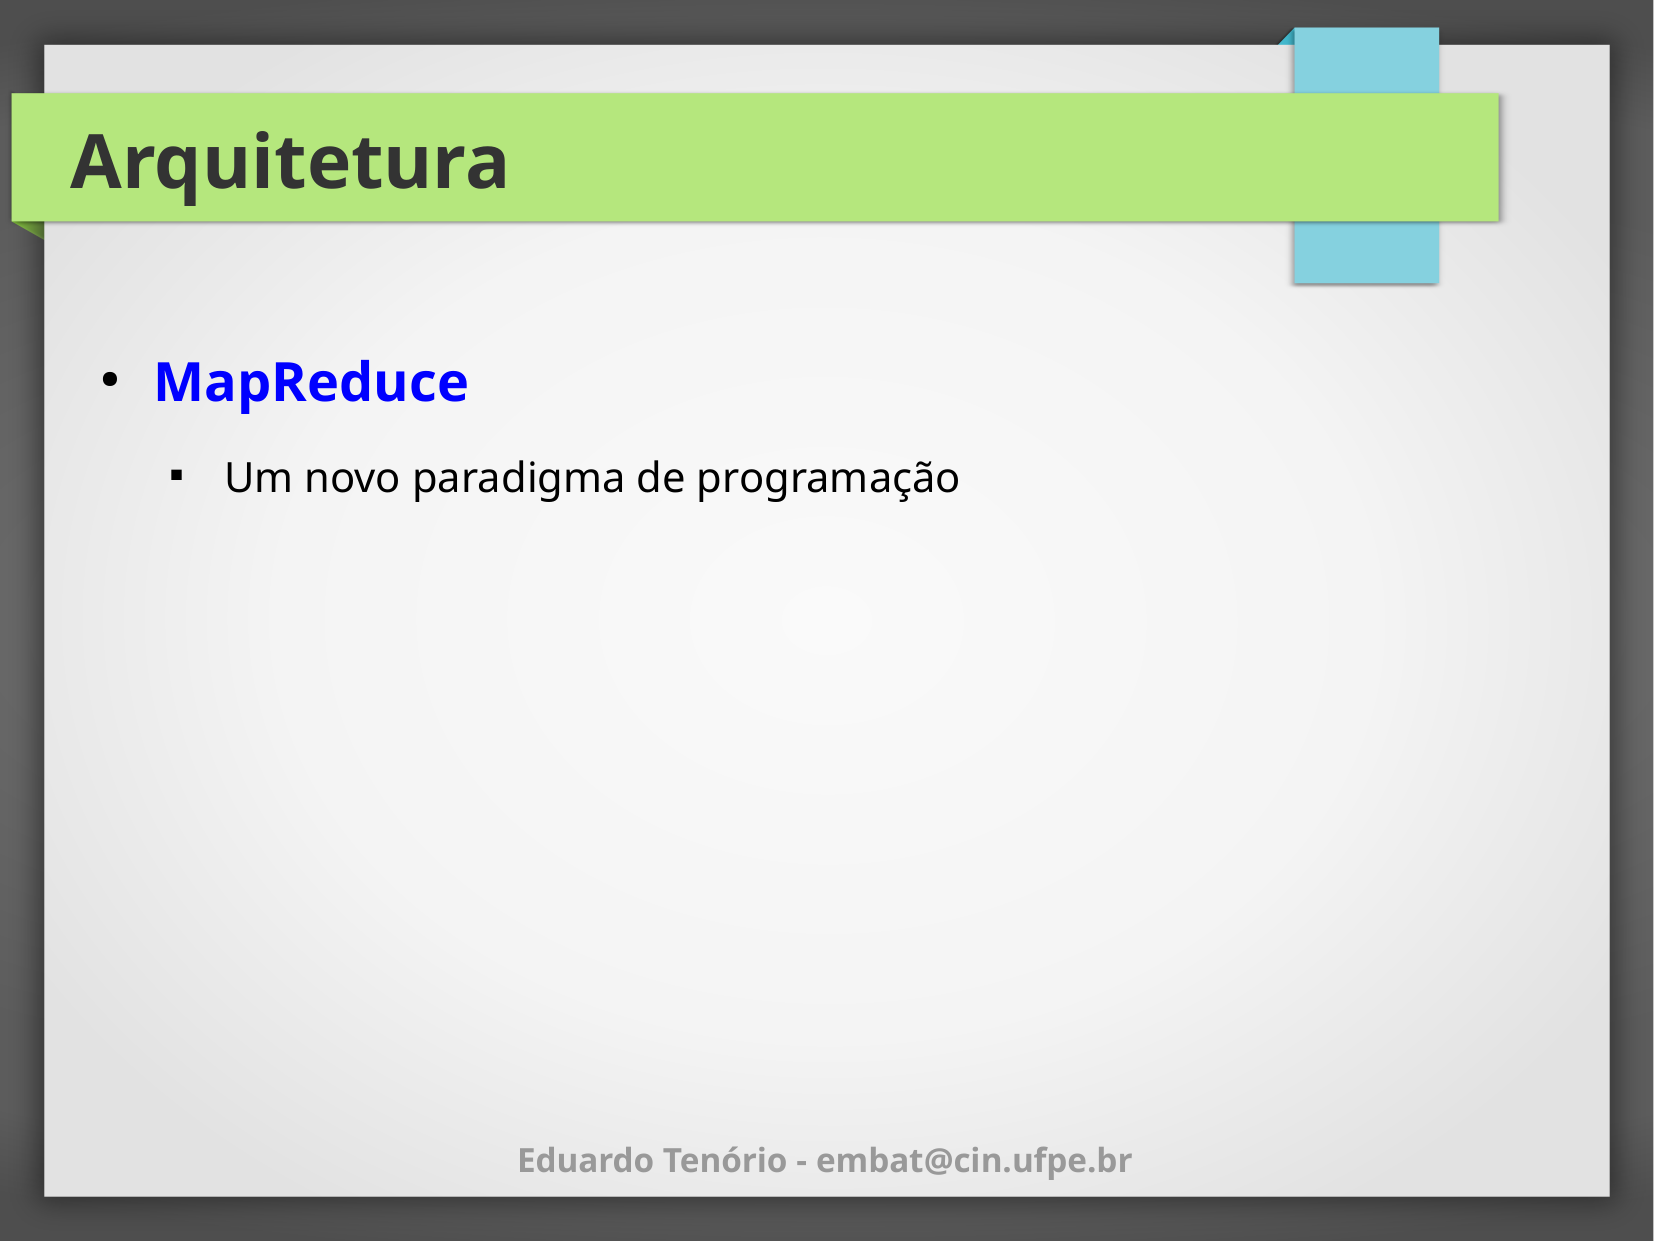

# Arquitetura
MapReduce
Um novo paradigma de programação
Eduardo Tenório - embat@cin.ufpe.br